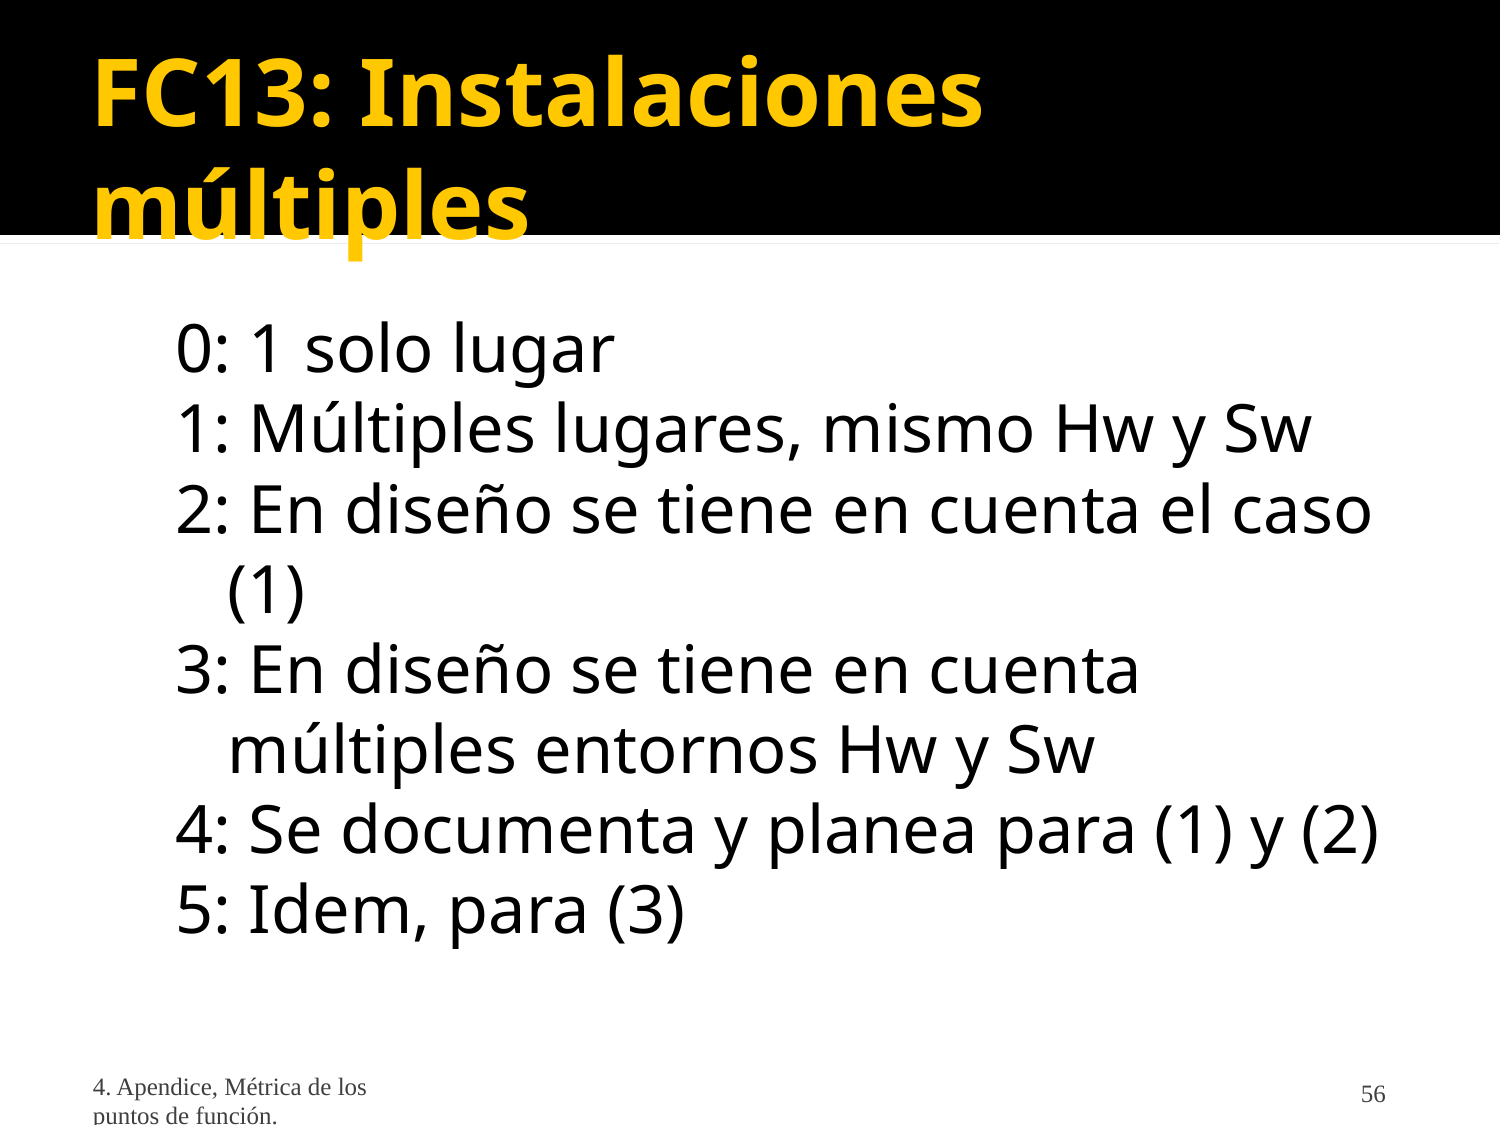

# FC13: Instalaciones múltiples
0: 1 solo lugar
1: Múltiples lugares, mismo Hw y Sw
2: En diseño se tiene en cuenta el caso (1)
3: En diseño se tiene en cuenta múltiples entornos Hw y Sw
4: Se documenta y planea para (1) y (2)
5: Idem, para (3)
4. Apendice, Métrica de los puntos de función.